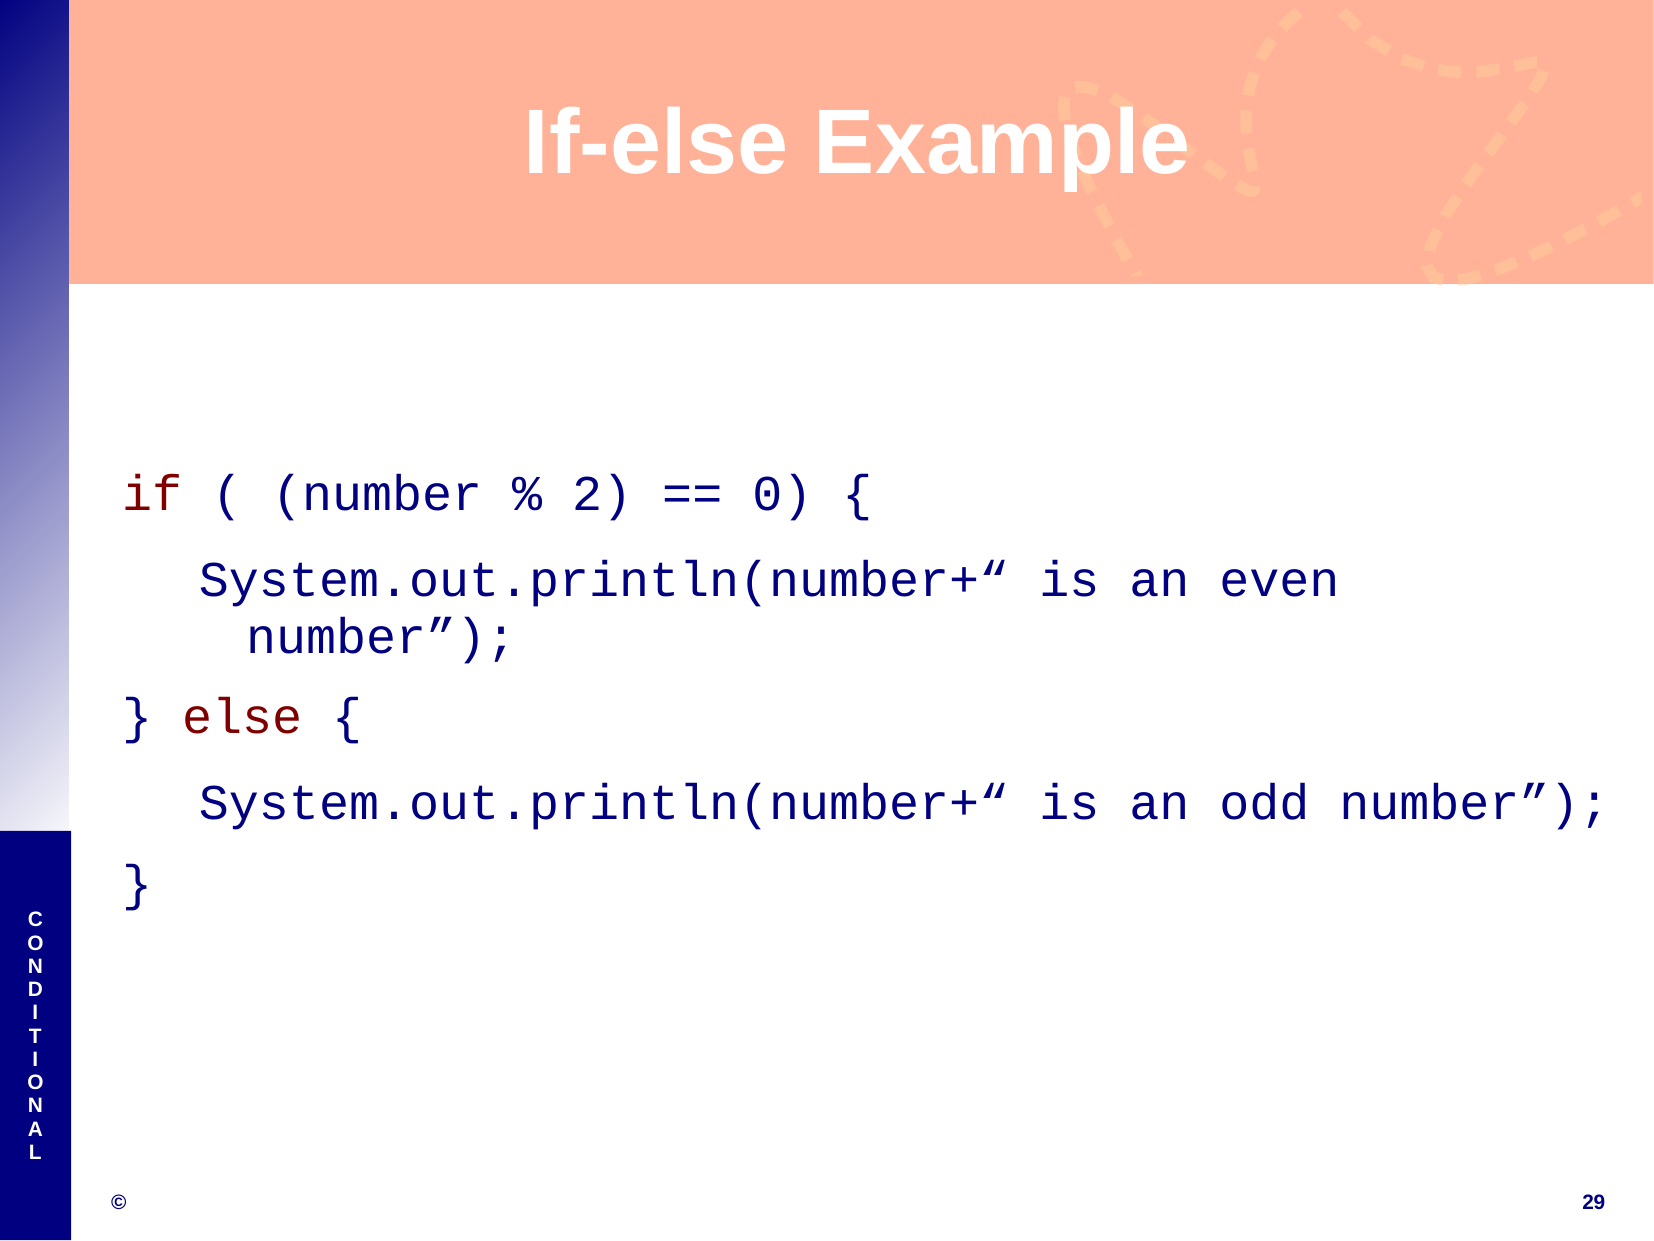

# If-else Example
if ( (number % 2) == 0) {
System.out.println(number+“ is an even number”);
} else {
System.out.println(number+“ is an odd number”);
}
C
O
N
D
I
T
I
O
N
A
L